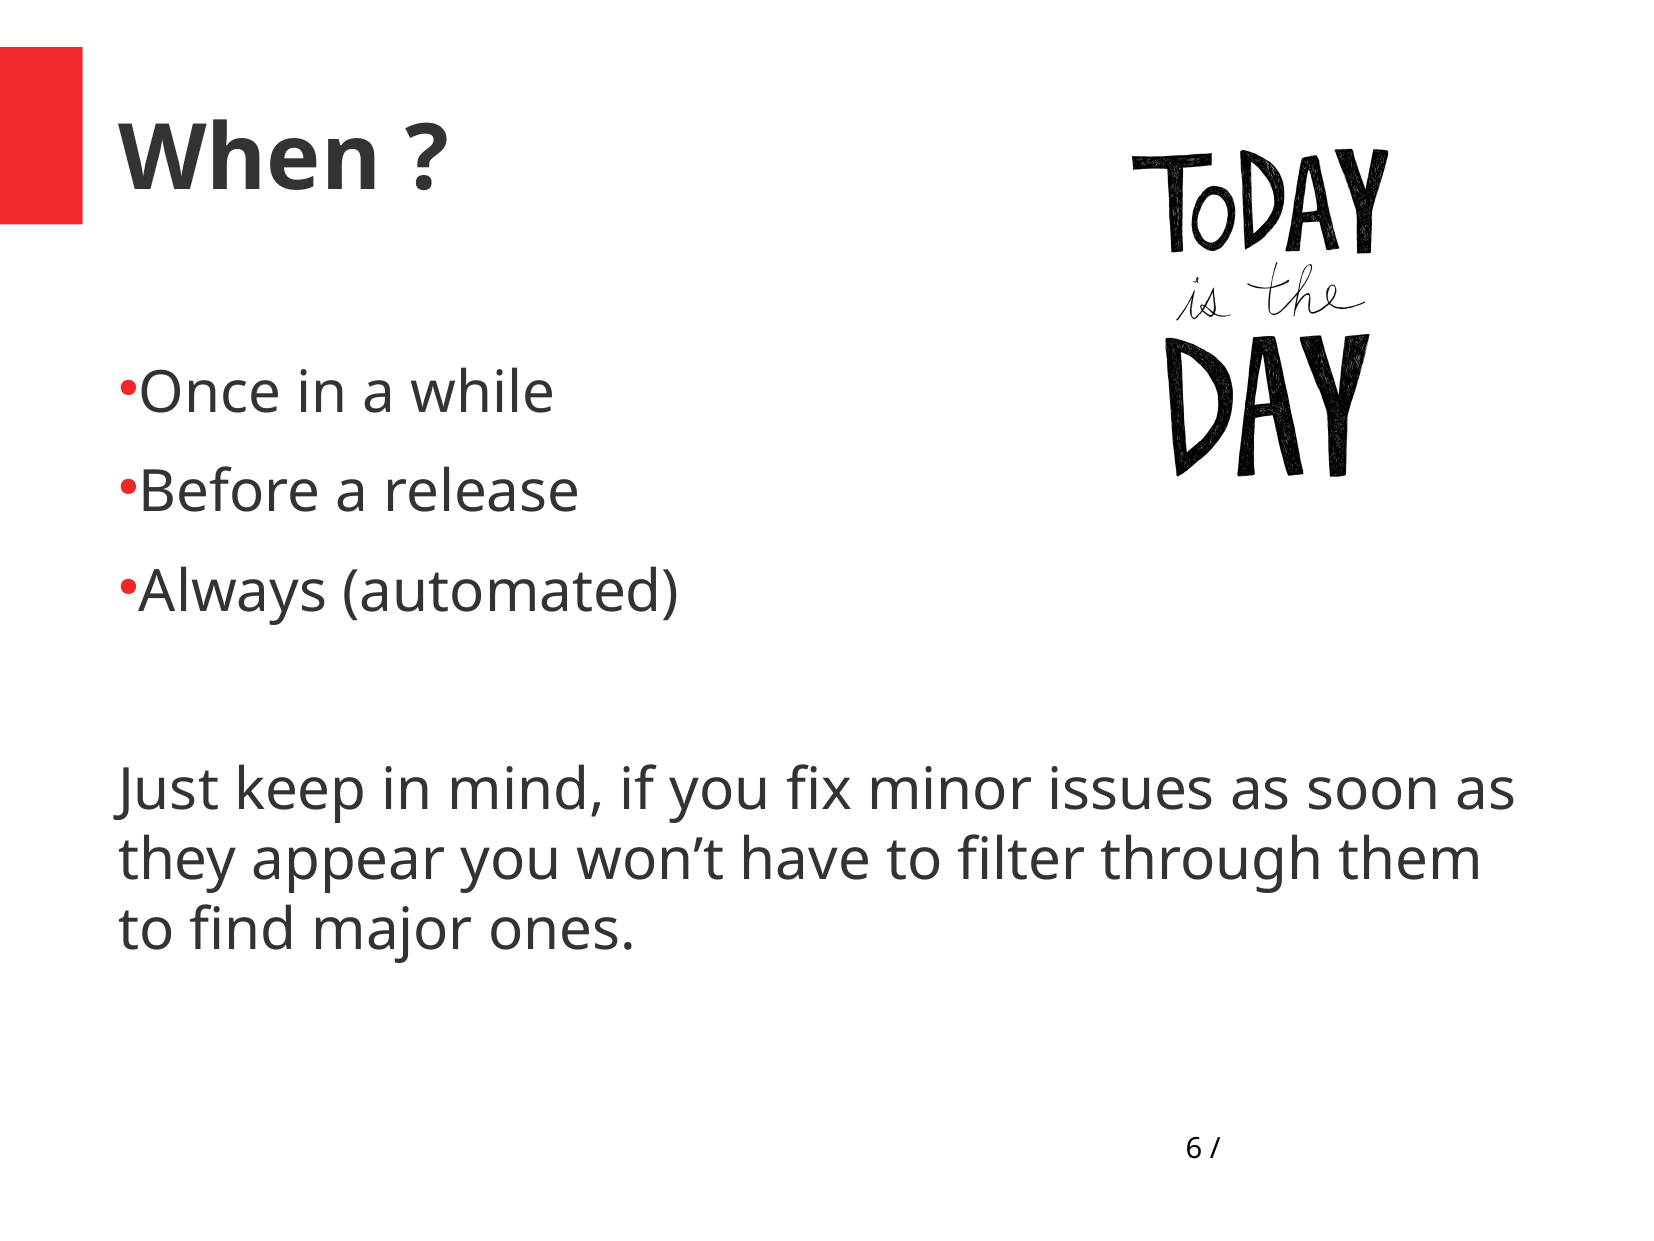

# When ?
Once in a while
Before a release
Always (automated)
Just keep in mind, if you fix minor issues as soon as they appear you won’t have to filter through them to find major ones.